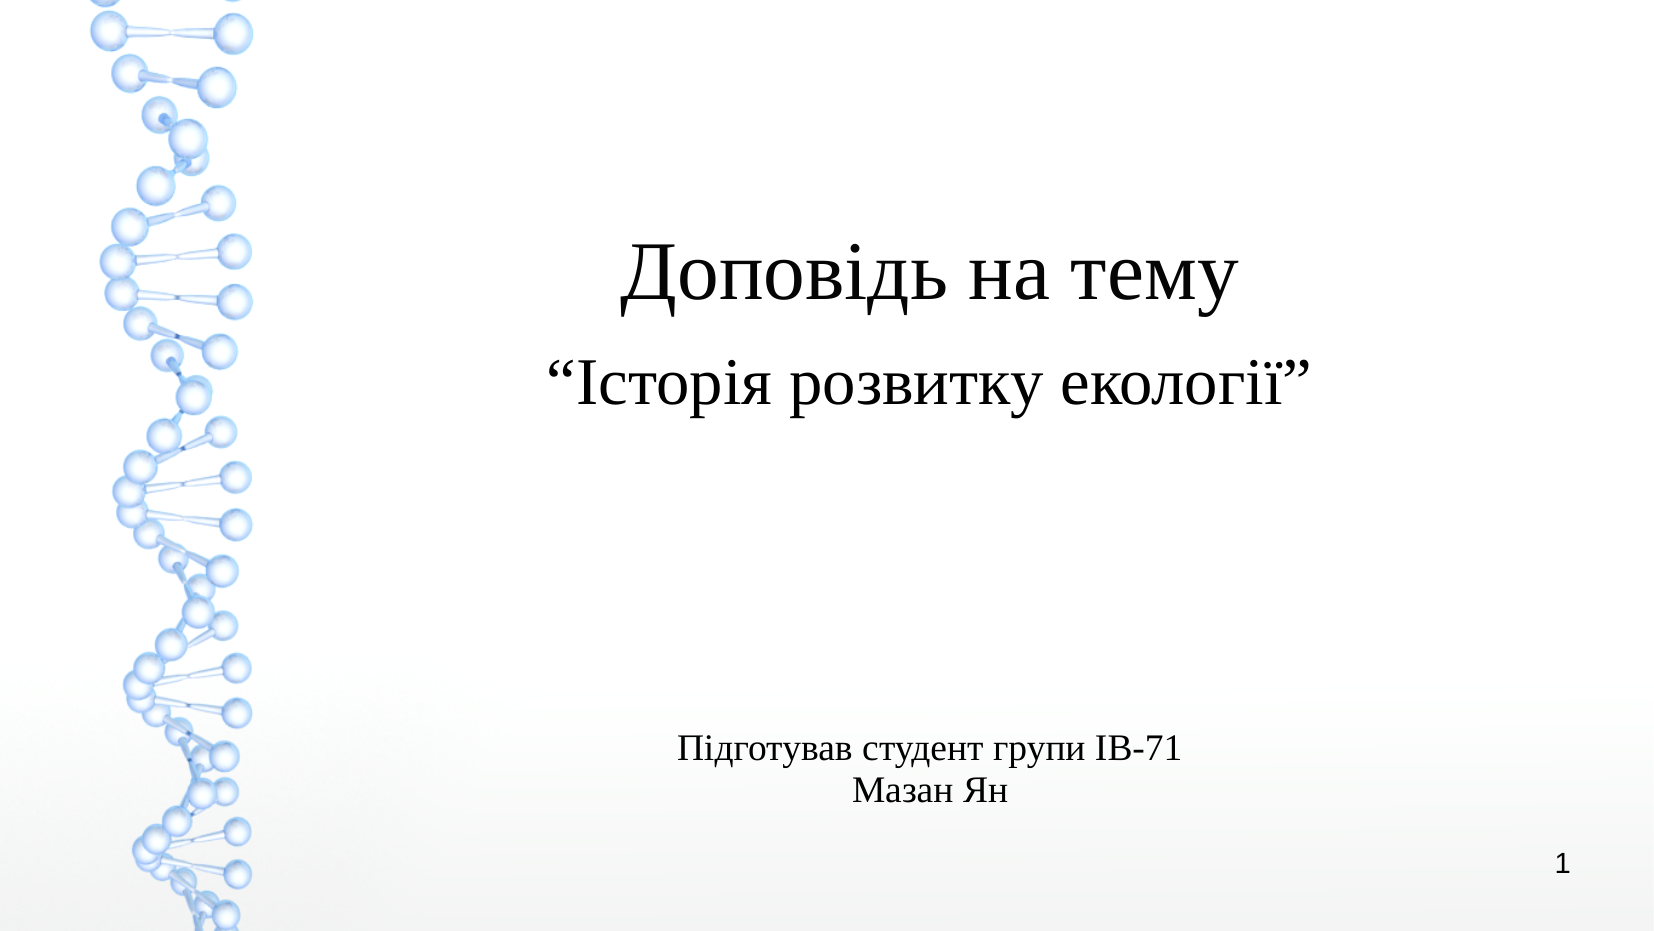

# Доповідь на тему
“Історія розвитку екології”
Підготував студент групи ІВ-71
Мазан Ян
1